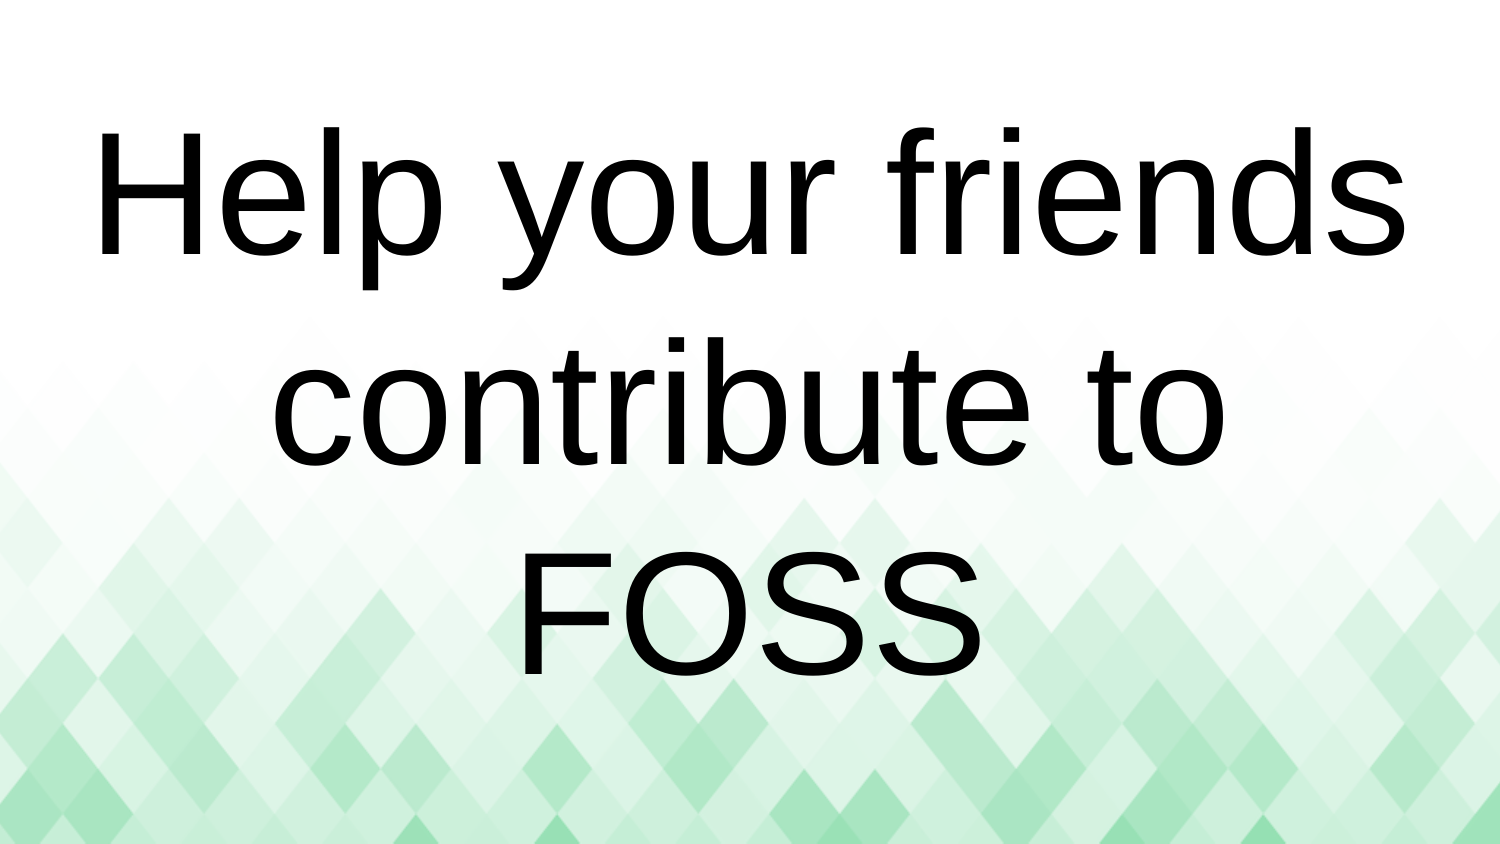

# Help your friends contribute to FOSS